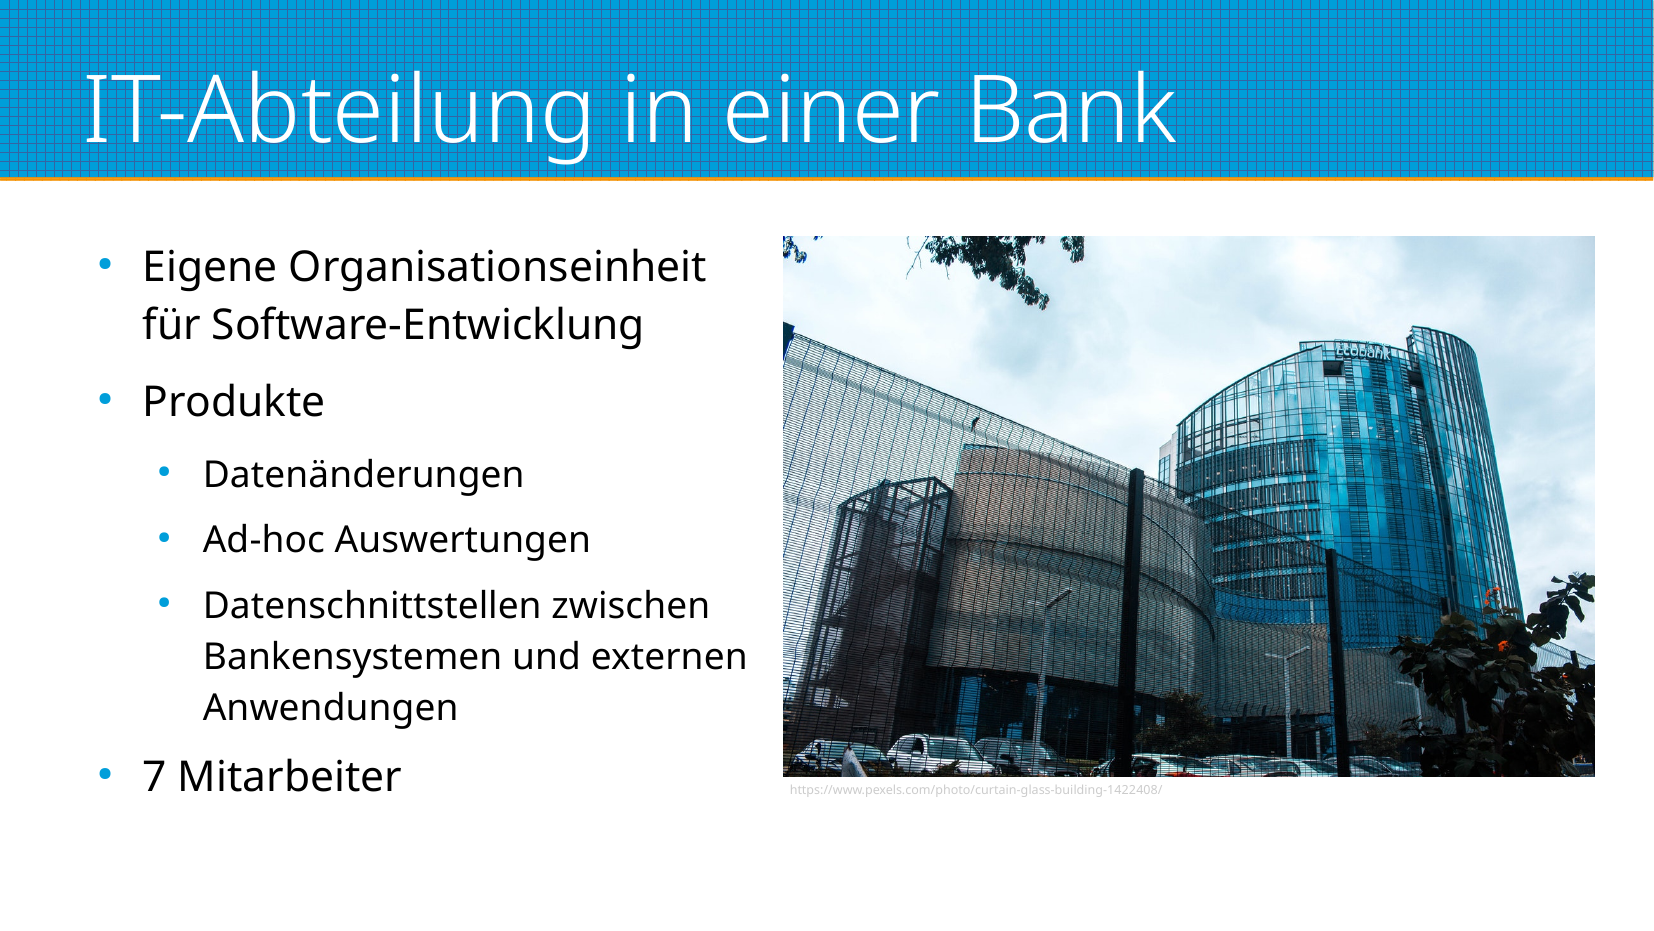

# IT-Abteilung in einer Bank
Eigene Organisationseinheit für Software-Entwicklung
Produkte
Datenänderungen
Ad-hoc Auswertungen
Datenschnittstellen zwischen Bankensystemen und externen Anwendungen
7 Mitarbeiter
https://www.pexels.com/photo/curtain-glass-building-1422408/